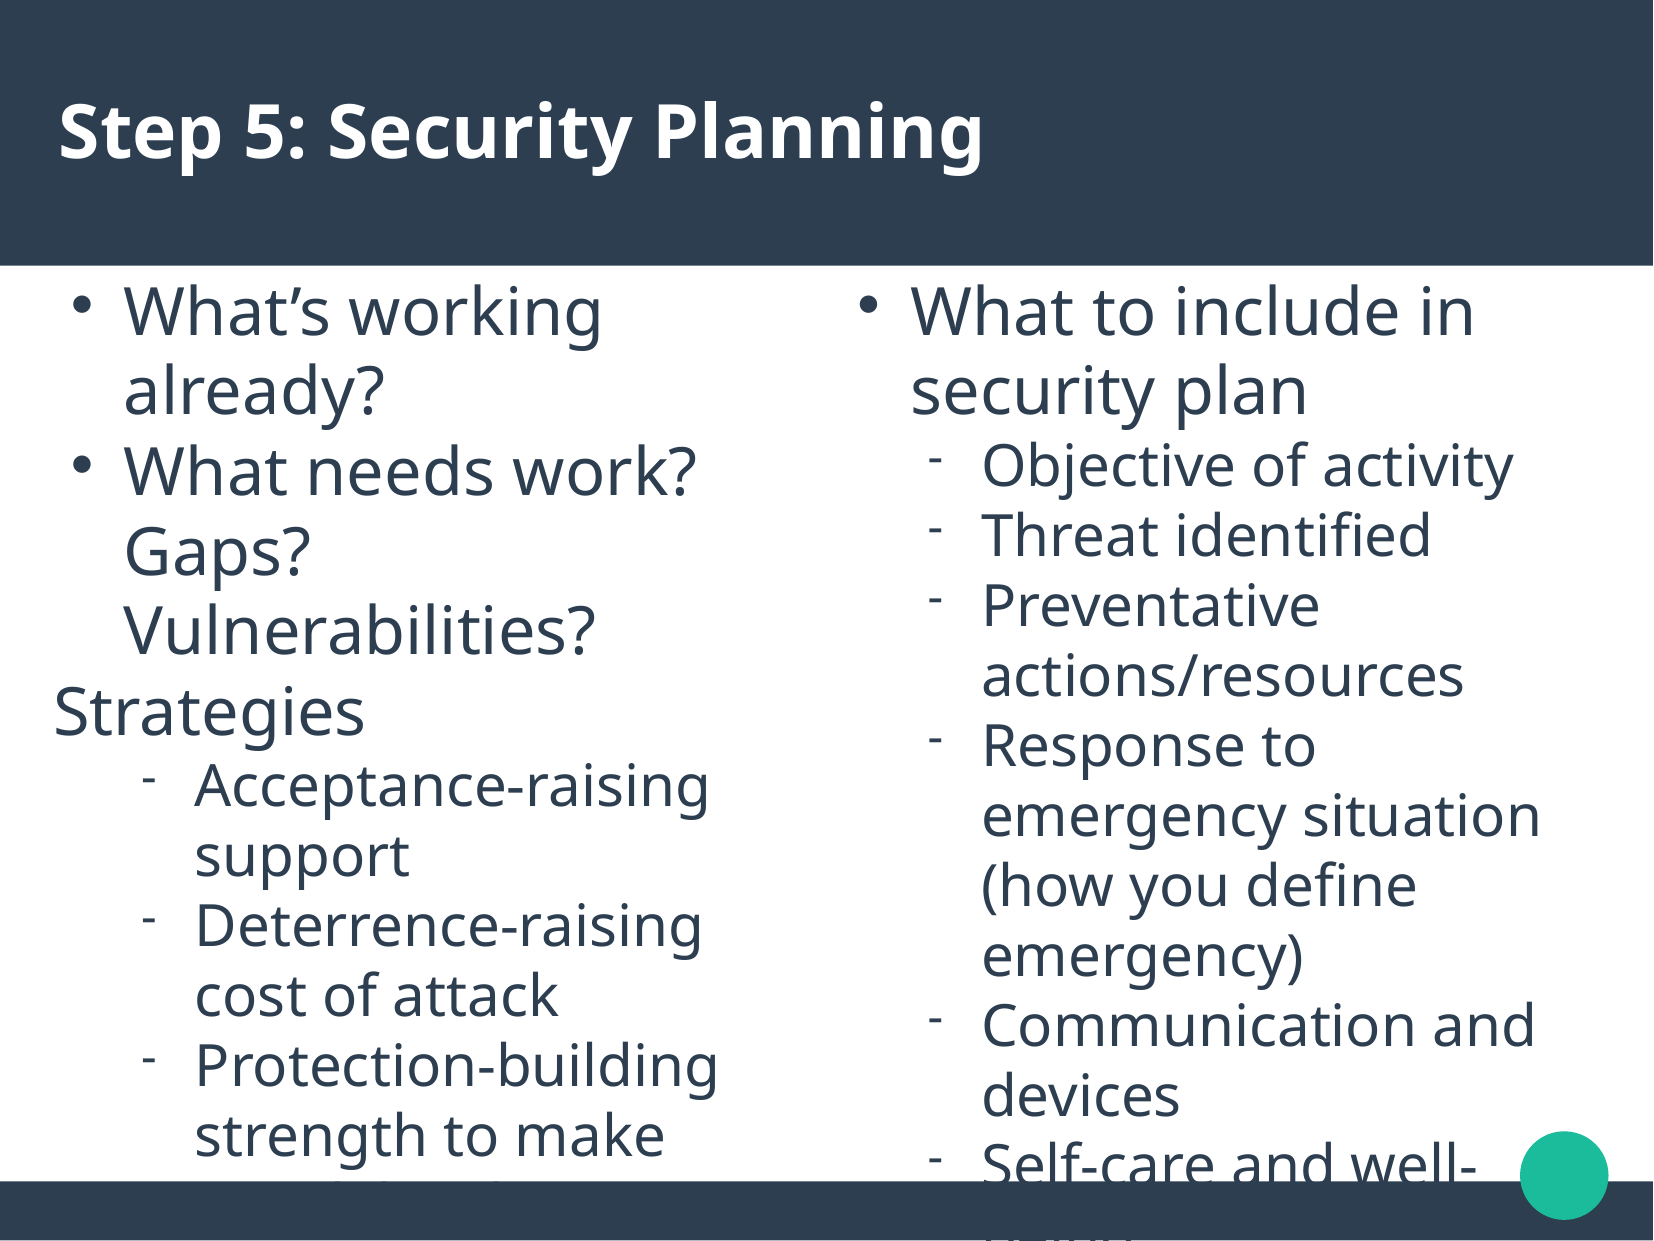

Step 5: Security Planning
What’s working already?
What needs work? Gaps? Vulnerabilities?
Strategies
Acceptance-raising support
Deterrence-raising cost of attack
Protection-building strength to make attack harder
What to include in security plan
Objective of activity
Threat identified
Preventative actions/resources
Response to emergency situation (how you define emergency)
Communication and devices
Self-care and well-being